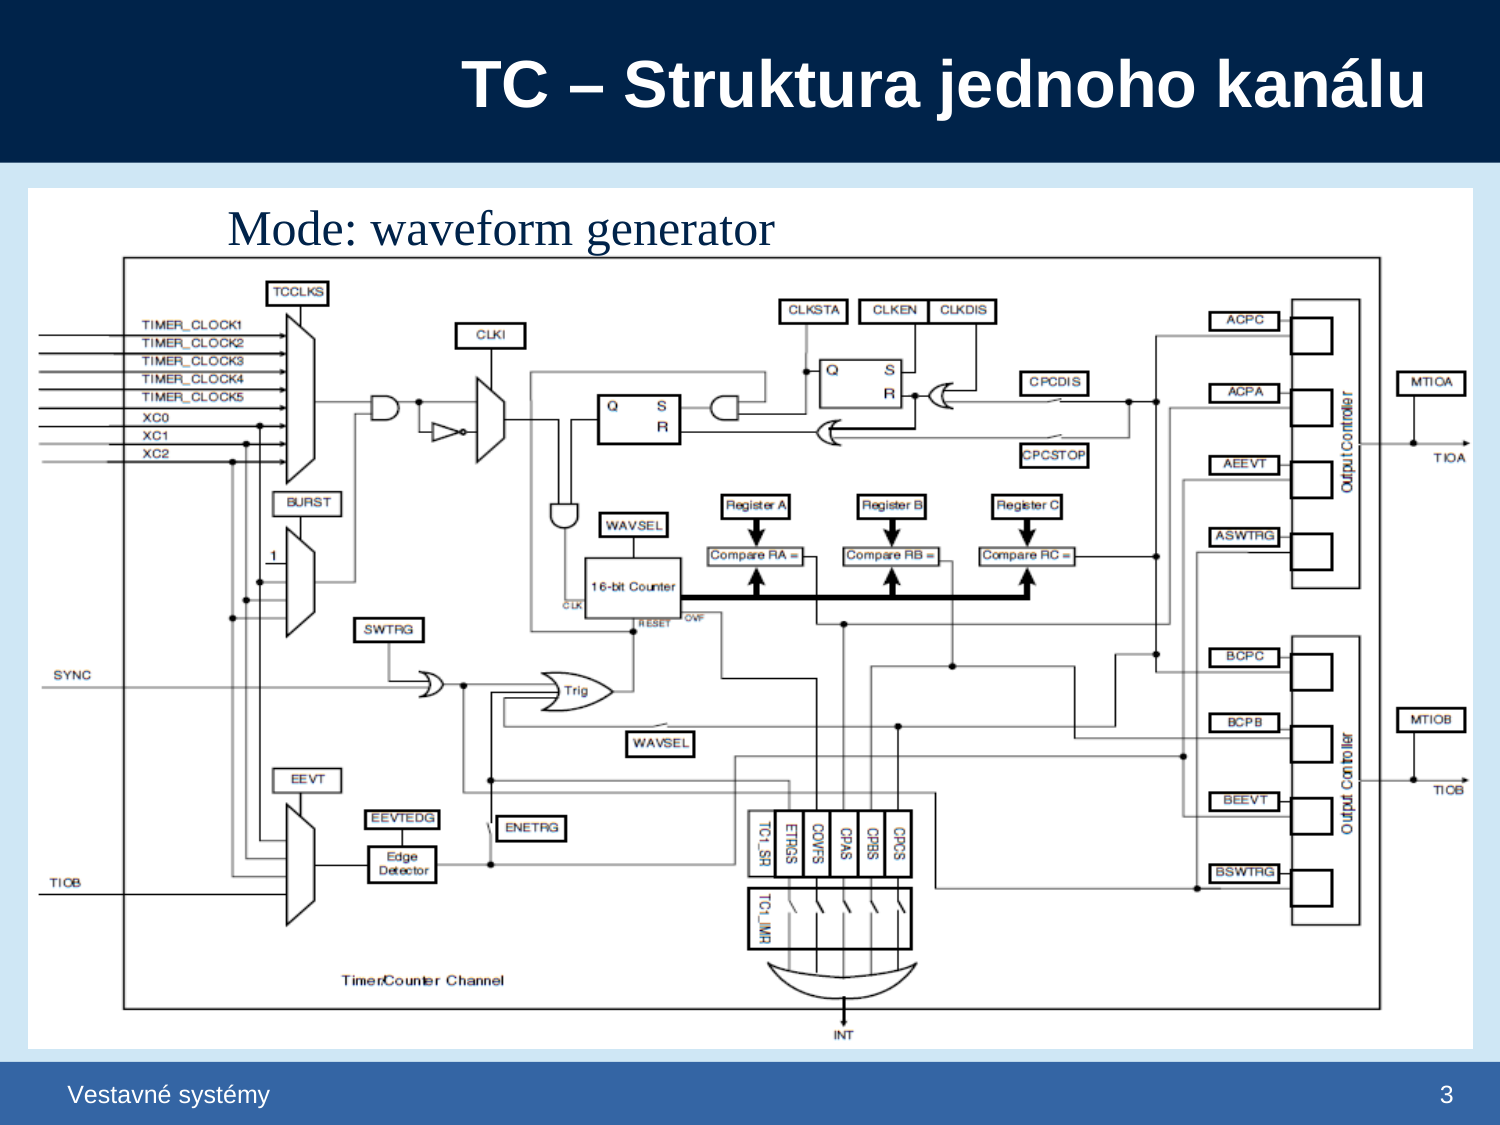

# TC – Struktura jednoho kanálu
Mode: waveform generator